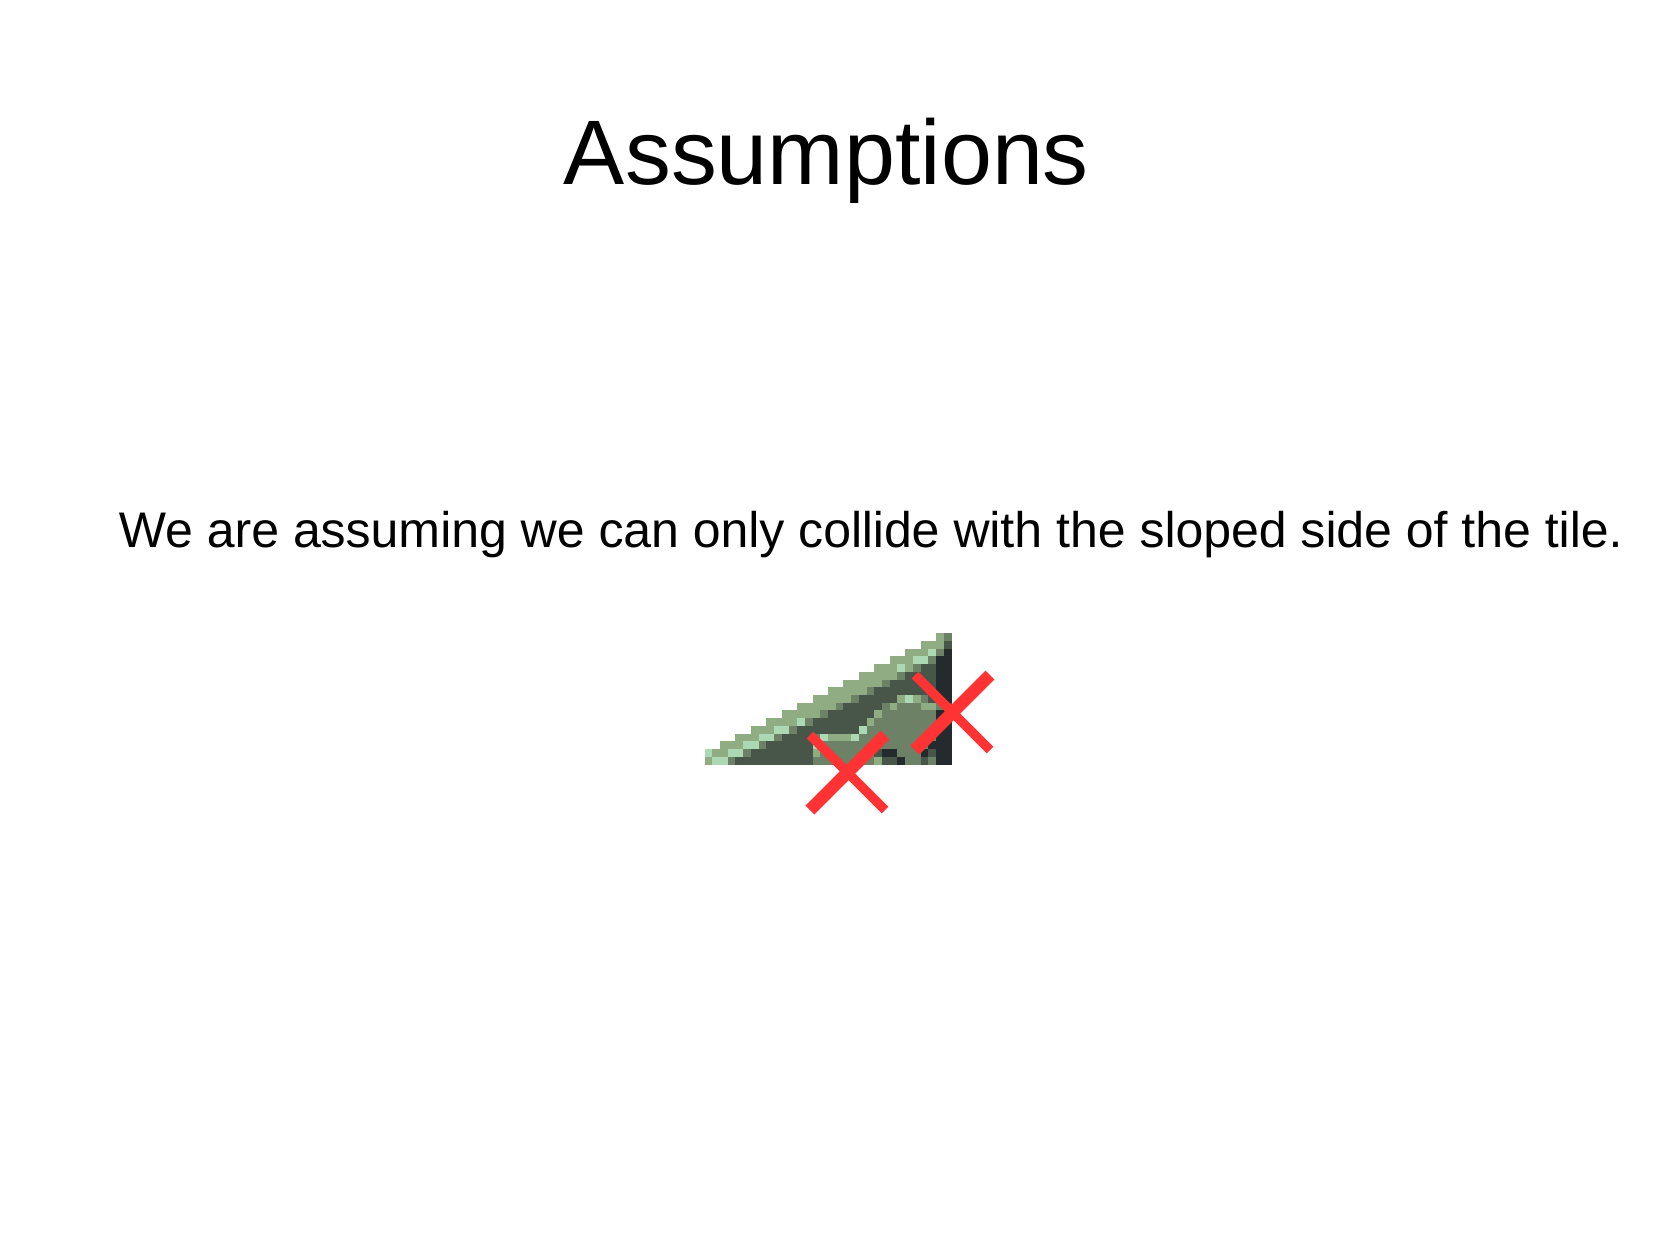

# Assumptions
We are assuming we can only collide with the sloped side of the tile.